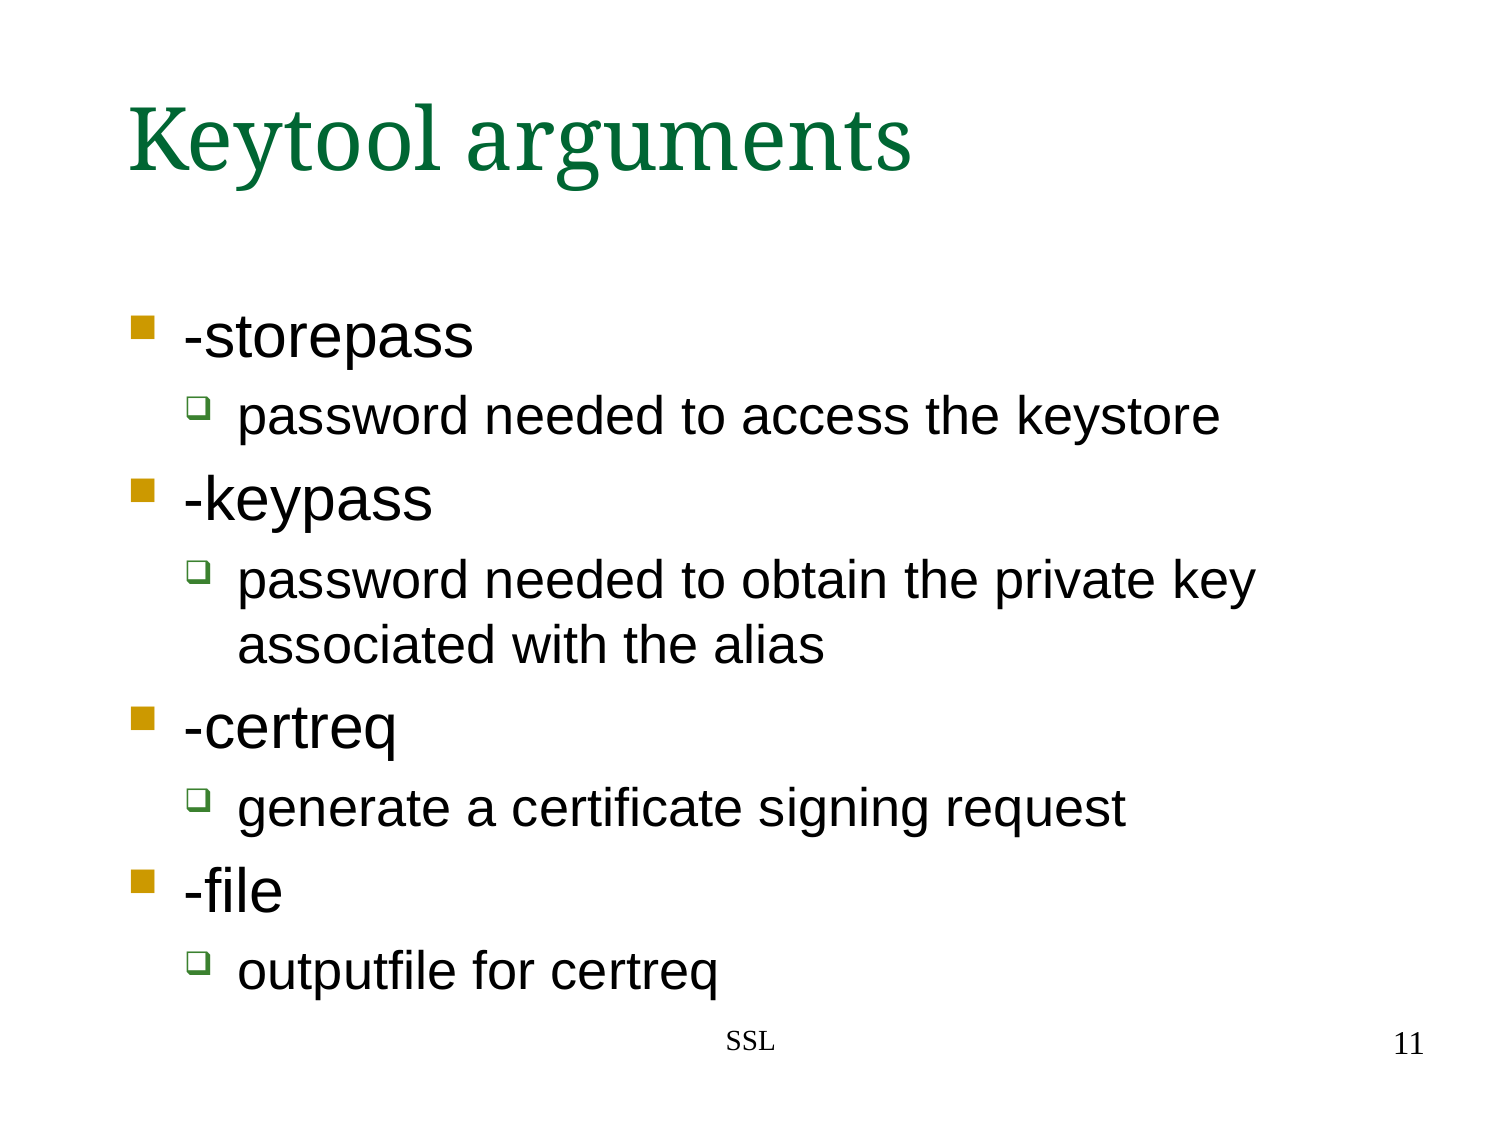

# Keytool arguments
-storepass
password needed to access the keystore
-keypass
password needed to obtain the private key associated with the alias
-certreq
generate a certificate signing request
-file
outputfile for certreq
SSL
11